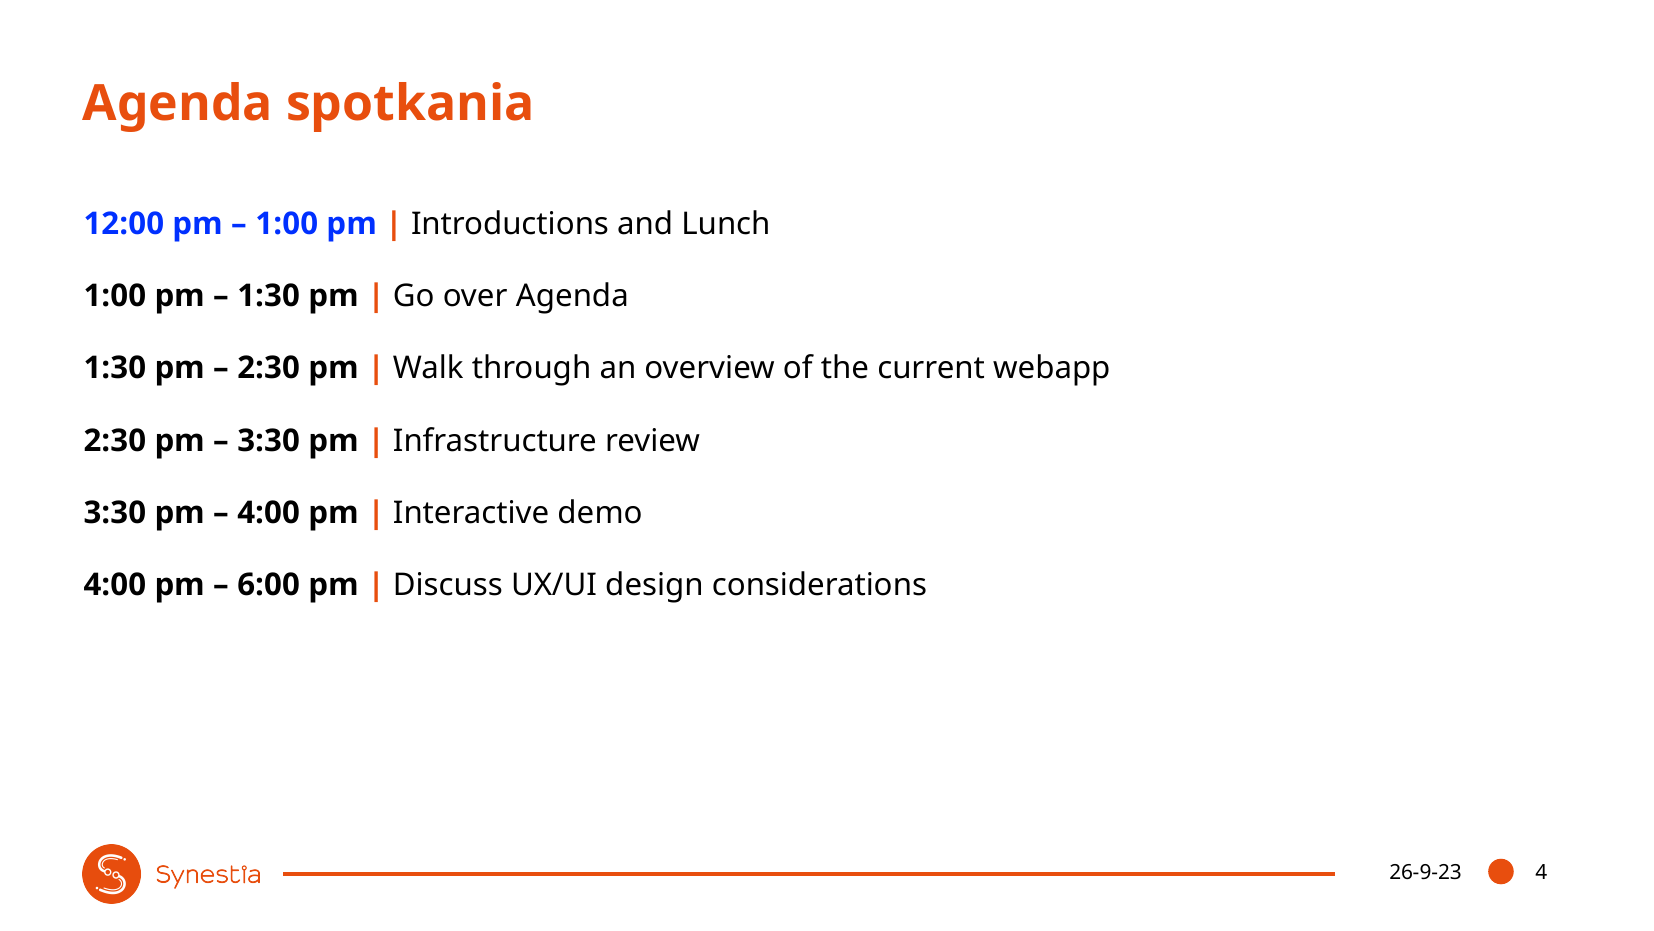

# Agenda spotkania
12:00 pm – 1:00 pm | Introductions and Lunch
1:00 pm – 1:30 pm | Go over Agenda
1:30 pm – 2:30 pm | Walk through an overview of the current webapp
2:30 pm – 3:30 pm | Infrastructure review
3:30 pm – 4:00 pm | Interactive demo
4:00 pm – 6:00 pm | Discuss UX/UI design considerations